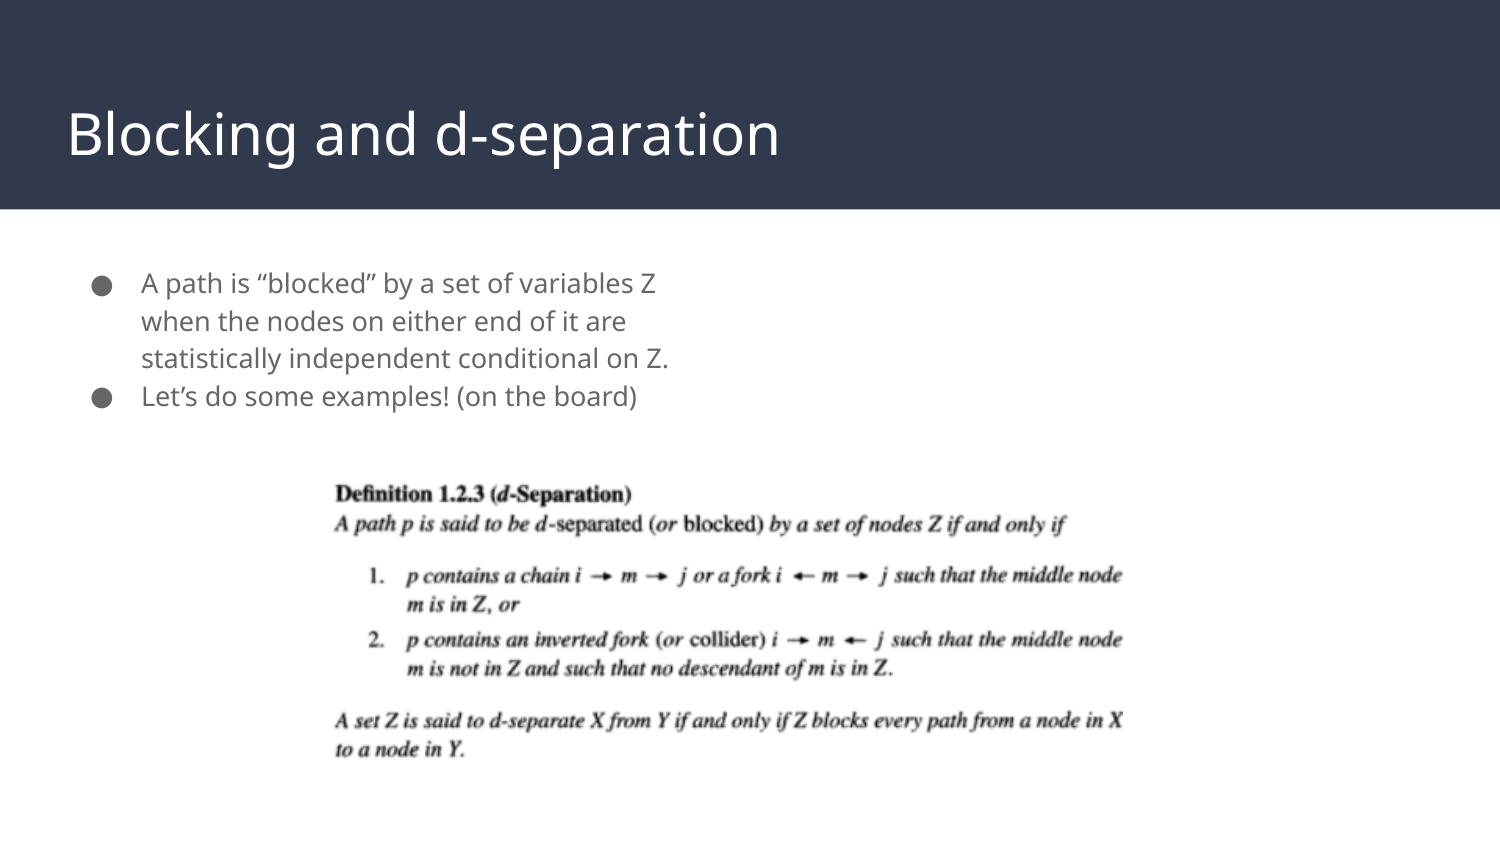

# Blocking and d-separation
A path is “blocked” by a set of variables Z when the nodes on either end of it are statistically independent conditional on Z.
Let’s do some examples! (on the board)